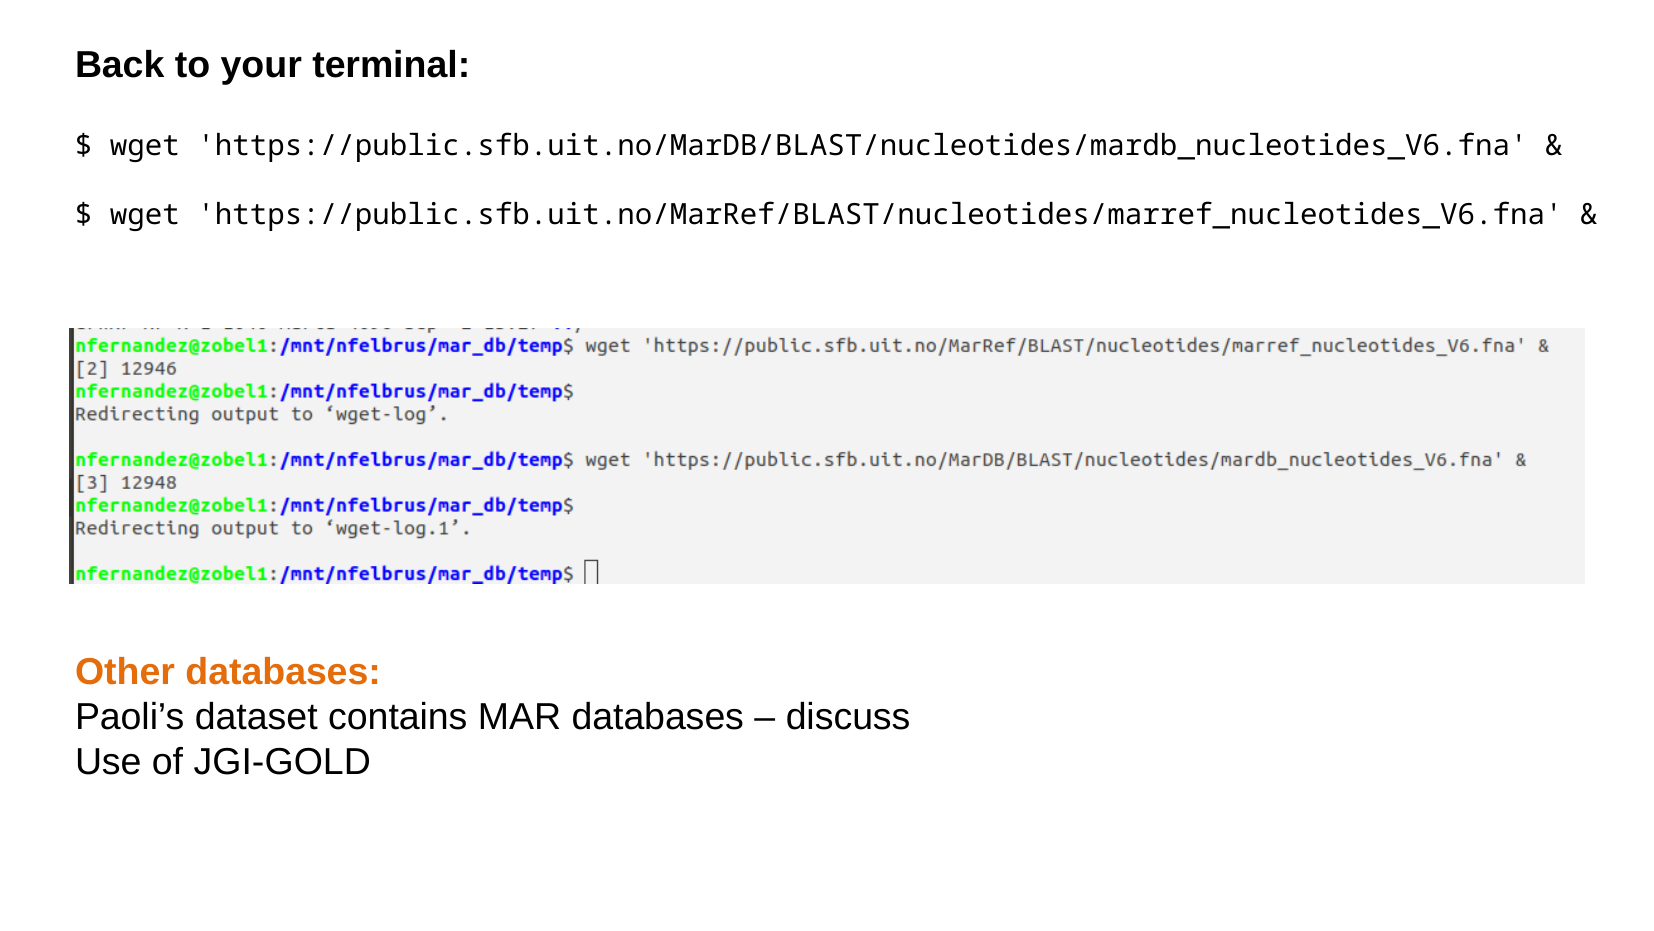

Back to your terminal:
$ wget 'https://public.sfb.uit.no/MarDB/BLAST/nucleotides/mardb_nucleotides_V6.fna' &
$ wget 'https://public.sfb.uit.no/MarRef/BLAST/nucleotides/marref_nucleotides_V6.fna' &
Other databases:
Paoli’s dataset contains MAR databases – discuss
Use of JGI-GOLD